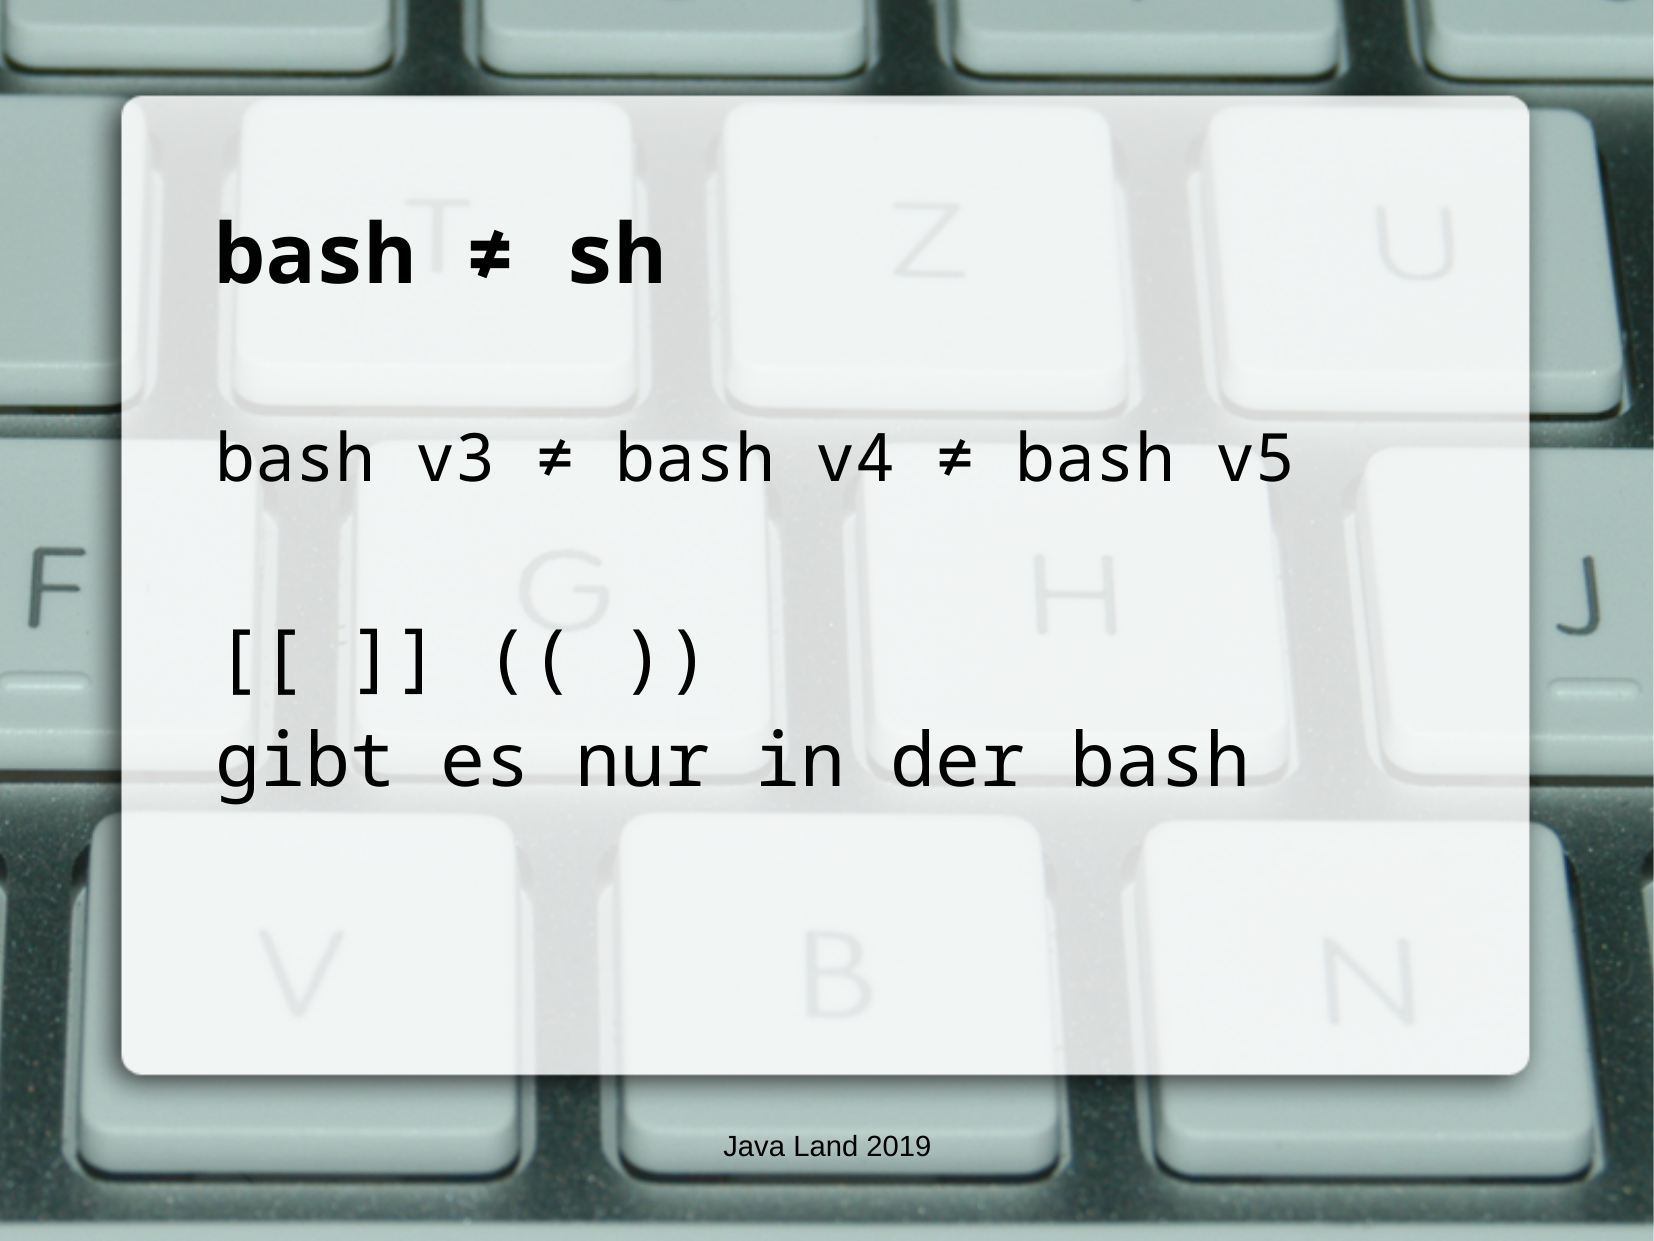

#
bash ≠ sh
bash v3 ≠ bash v4 ≠ bash v5
[[ ]] (( ))
gibt es nur in der bash